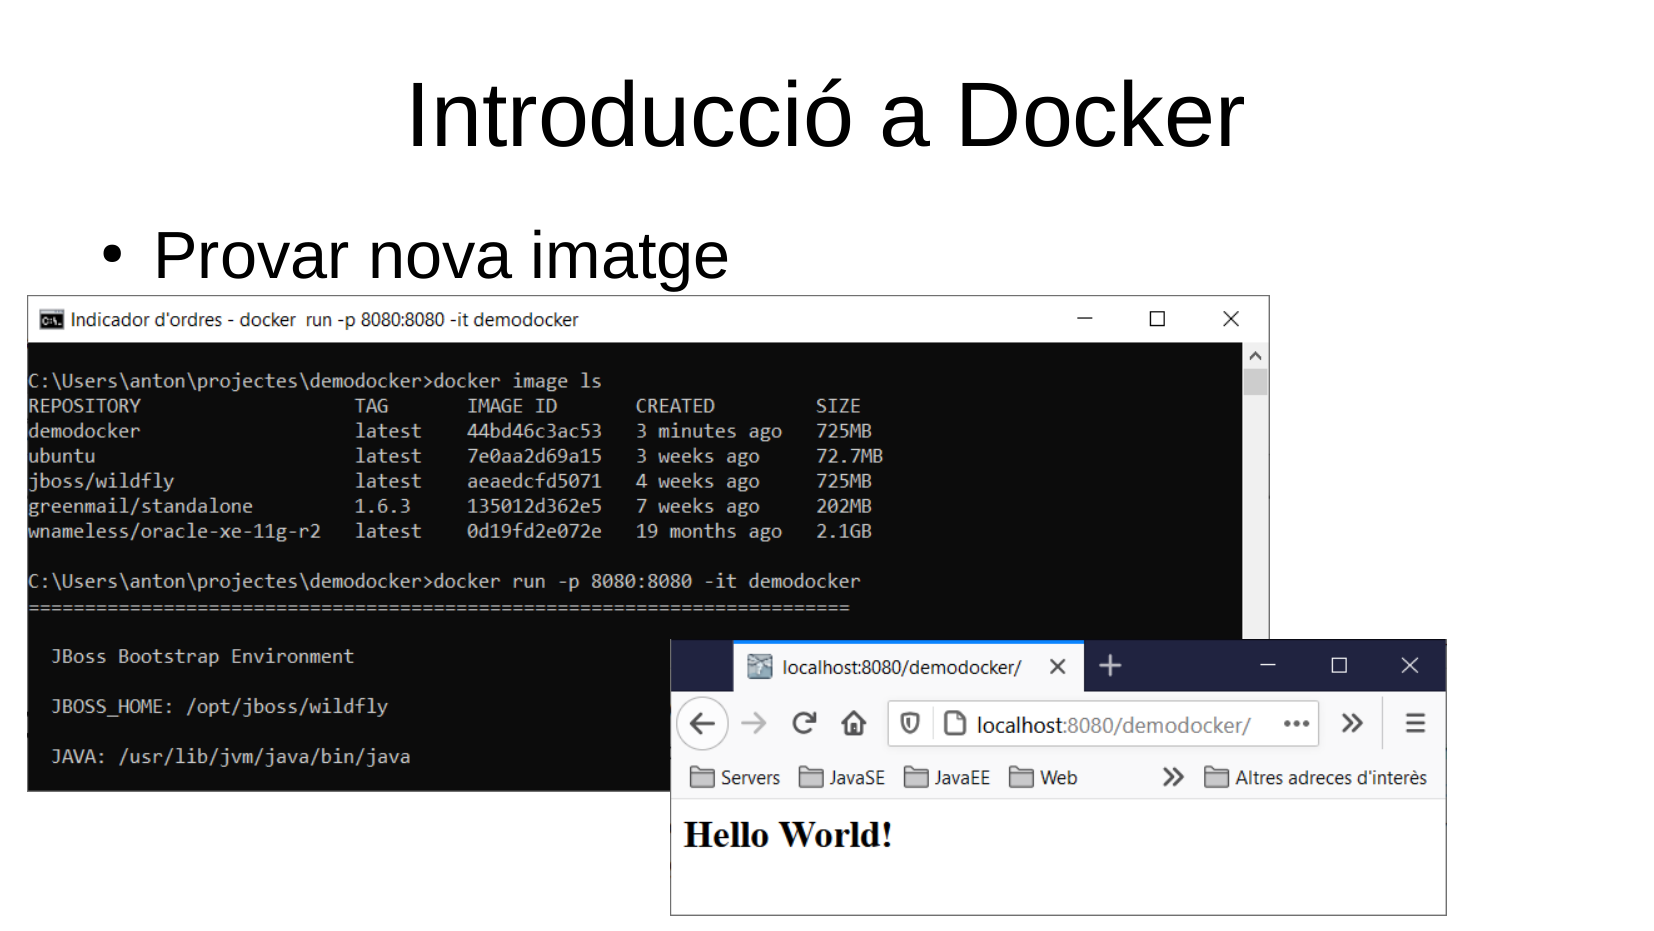

# Introducció a Docker
Provar nova imatge